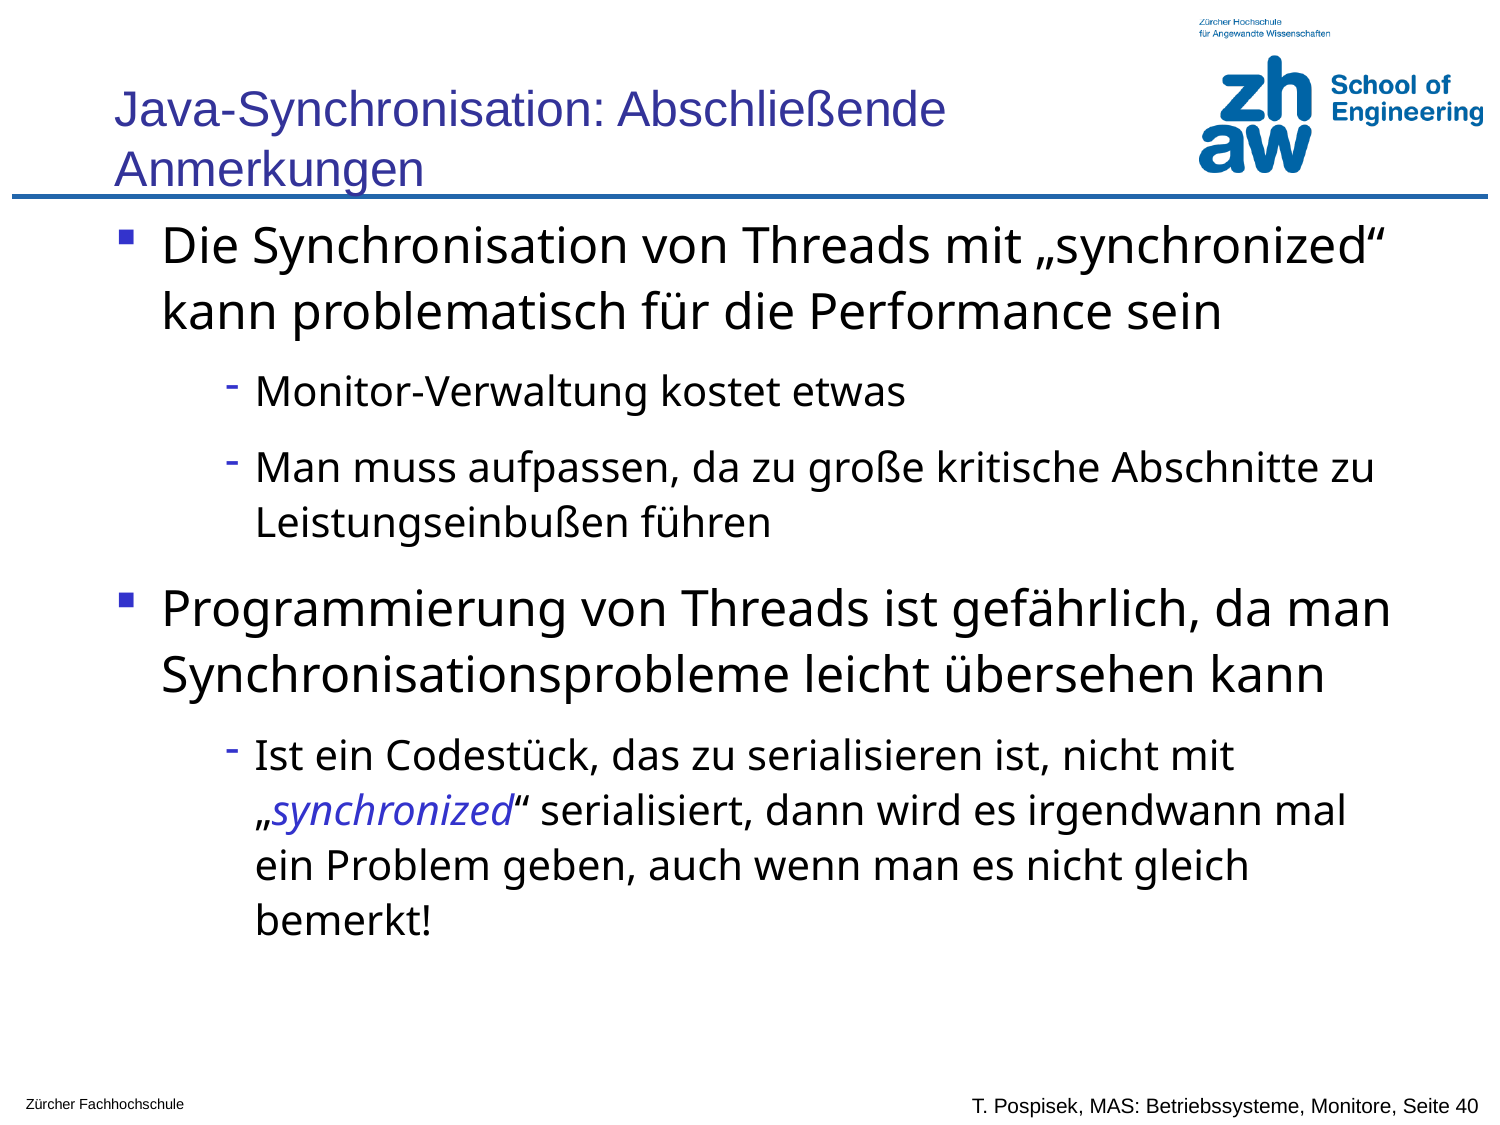

# Java-Synchronisation: Abschließende Anmerkungen
Die Synchronisation von Threads mit „synchronized“ kann problematisch für die Performance sein
Monitor-Verwaltung kostet etwas
Man muss aufpassen, da zu große kritische Abschnitte zu Leistungseinbußen führen
Programmierung von Threads ist gefährlich, da man Synchronisationsprobleme leicht übersehen kann
Ist ein Codestück, das zu serialisieren ist, nicht mit „synchronized“ serialisiert, dann wird es irgendwann mal ein Problem geben, auch wenn man es nicht gleich bemerkt!